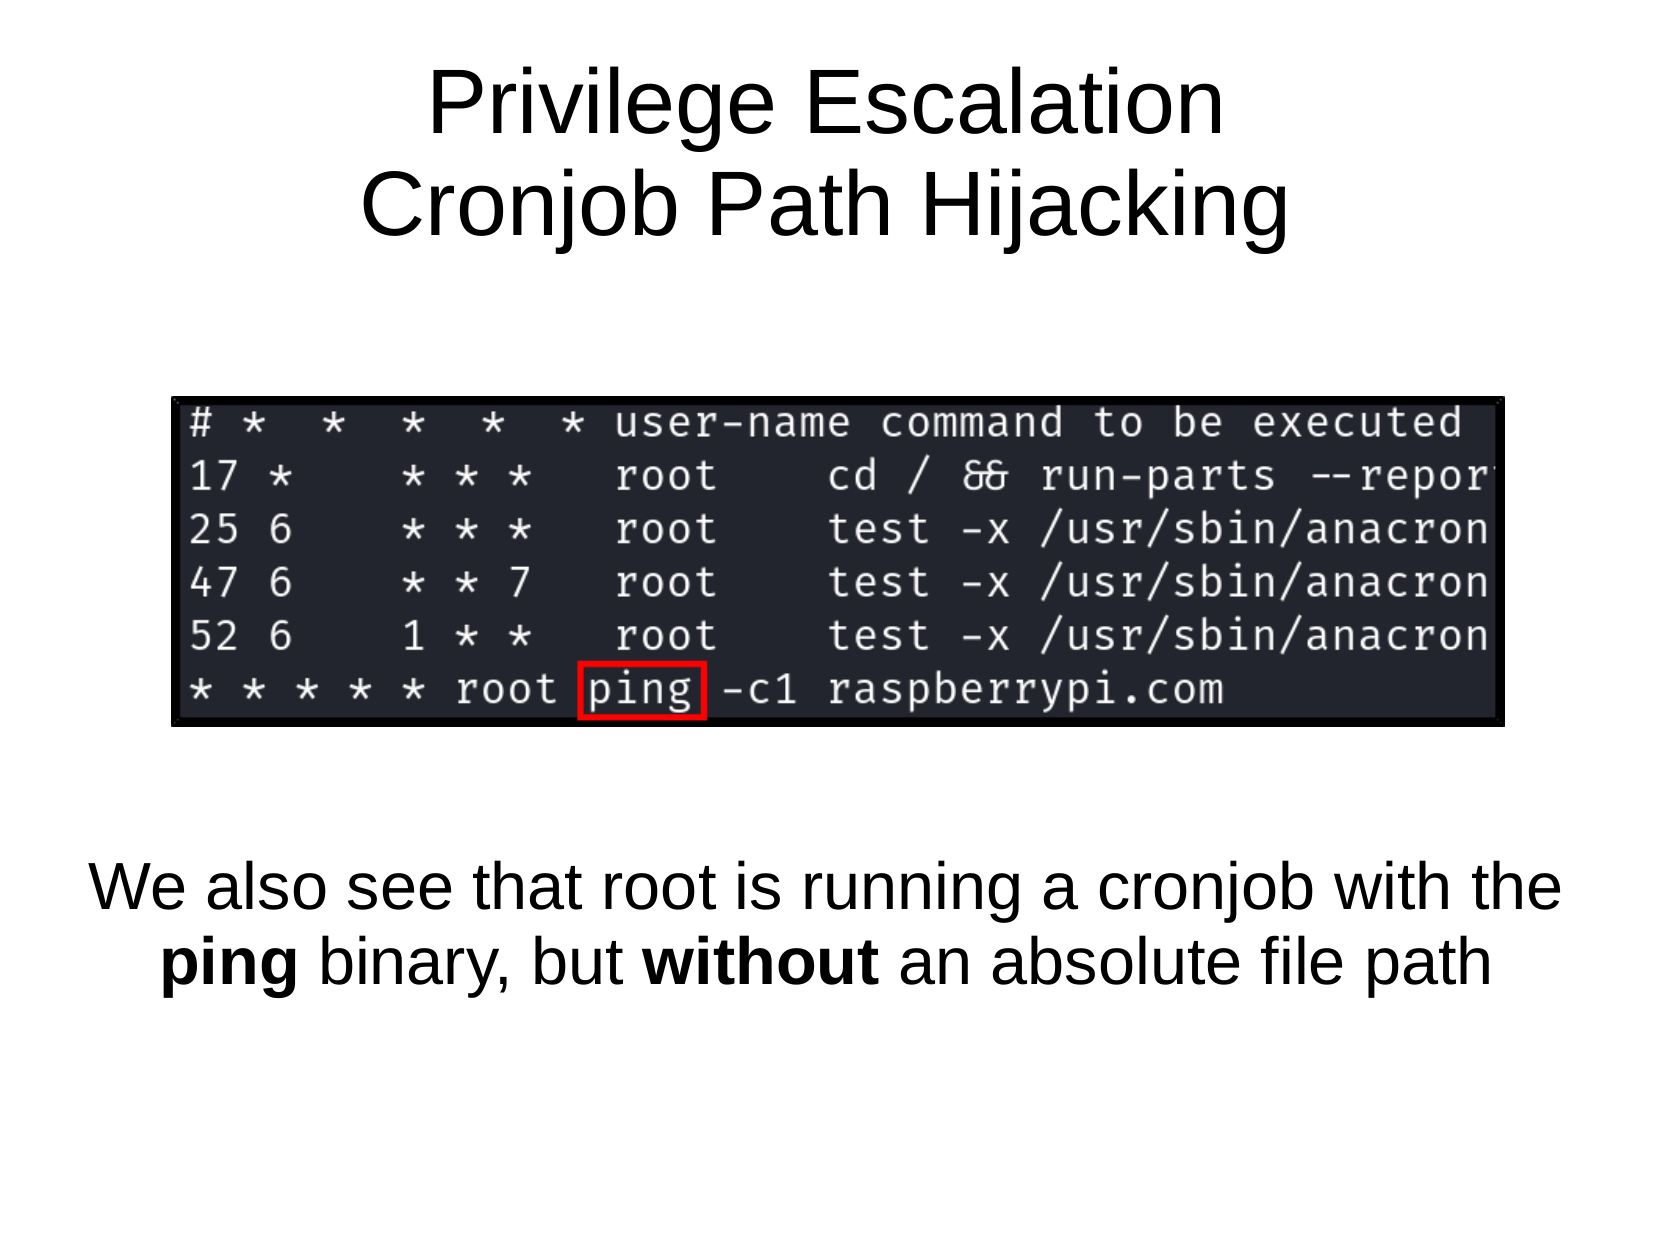

# Privilege Escalation Cronjob Path Hijacking
We also see that root is running a cronjob with the ping binary, but without an absolute file path